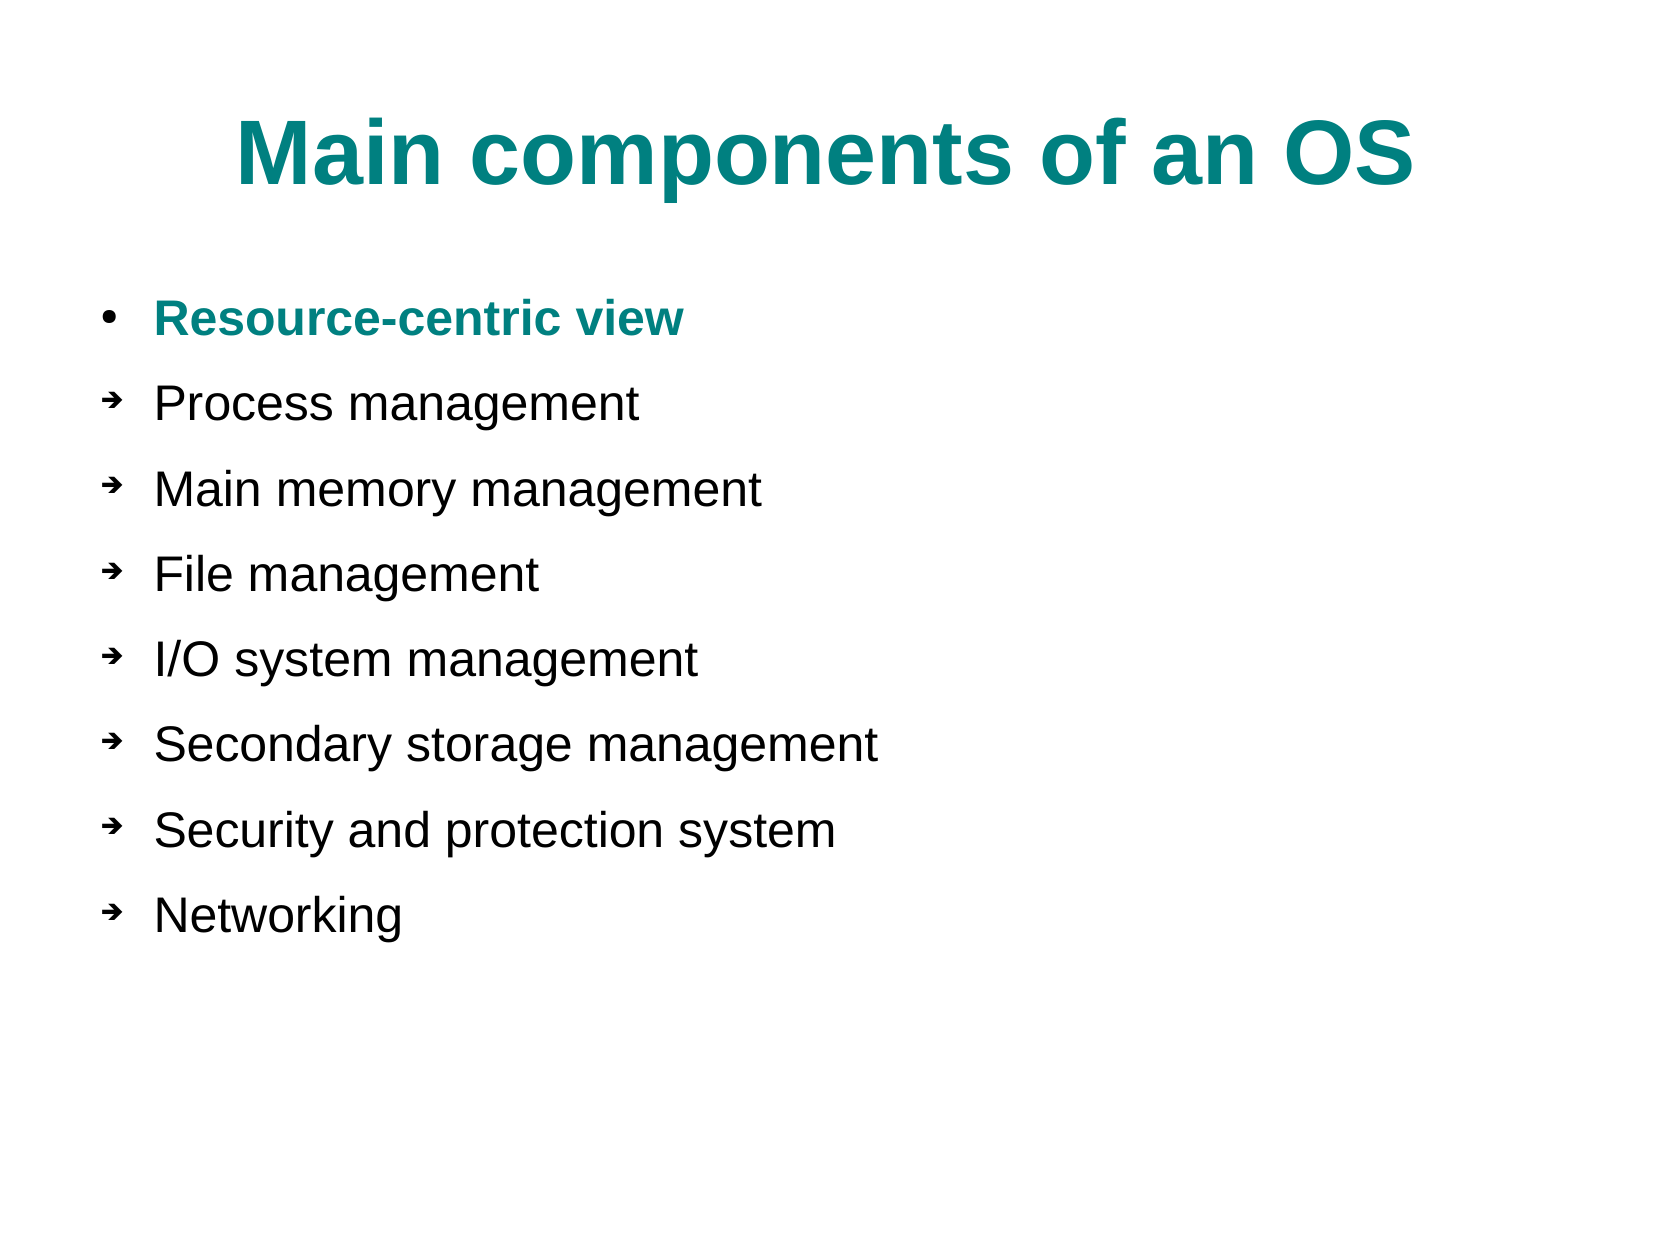

# Main components of an OS
Resource-centric view
Process management
Main memory management
File management
I/O system management
Secondary storage management
Security and protection system
Networking